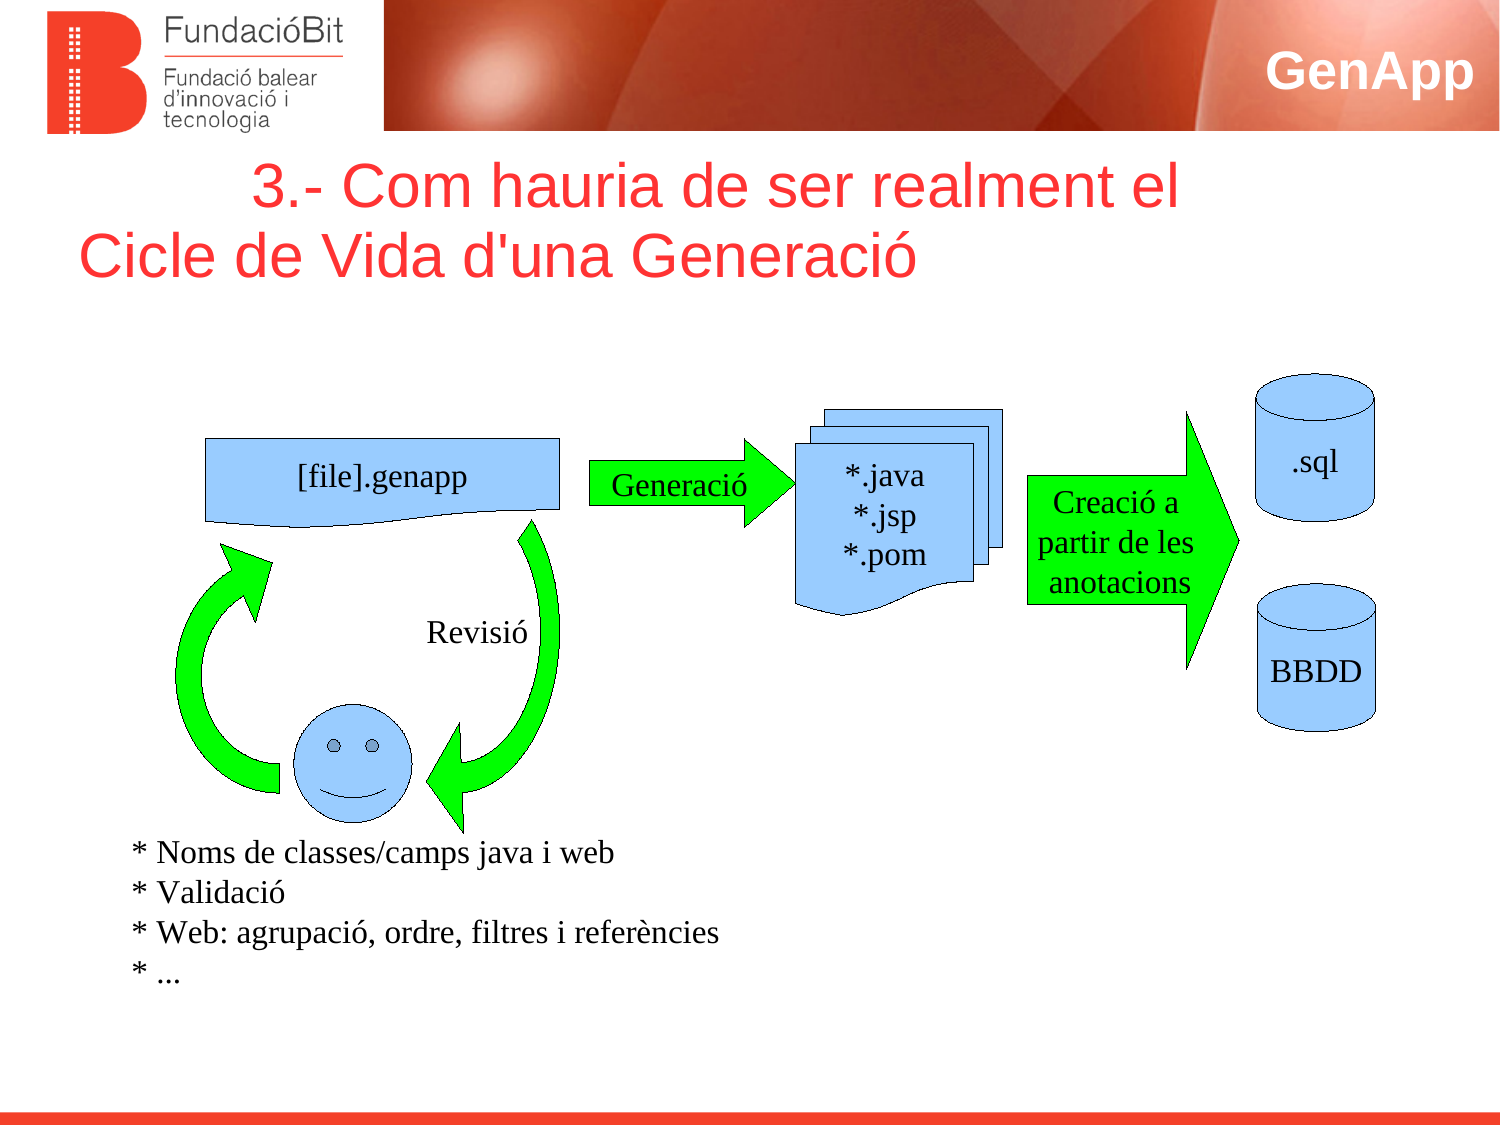

# GenApp
 3.- Com hauria de ser realment el Cicle de Vida d'una Generació
.sql
*.java
*.jsp
*.pom
Creació a
partir de les
anotacions
[file].genapp
Generació
Revisió
BBDD
* Noms de classes/camps java i web
* Validació
* Web: agrupació, ordre, filtres i referències
* ...